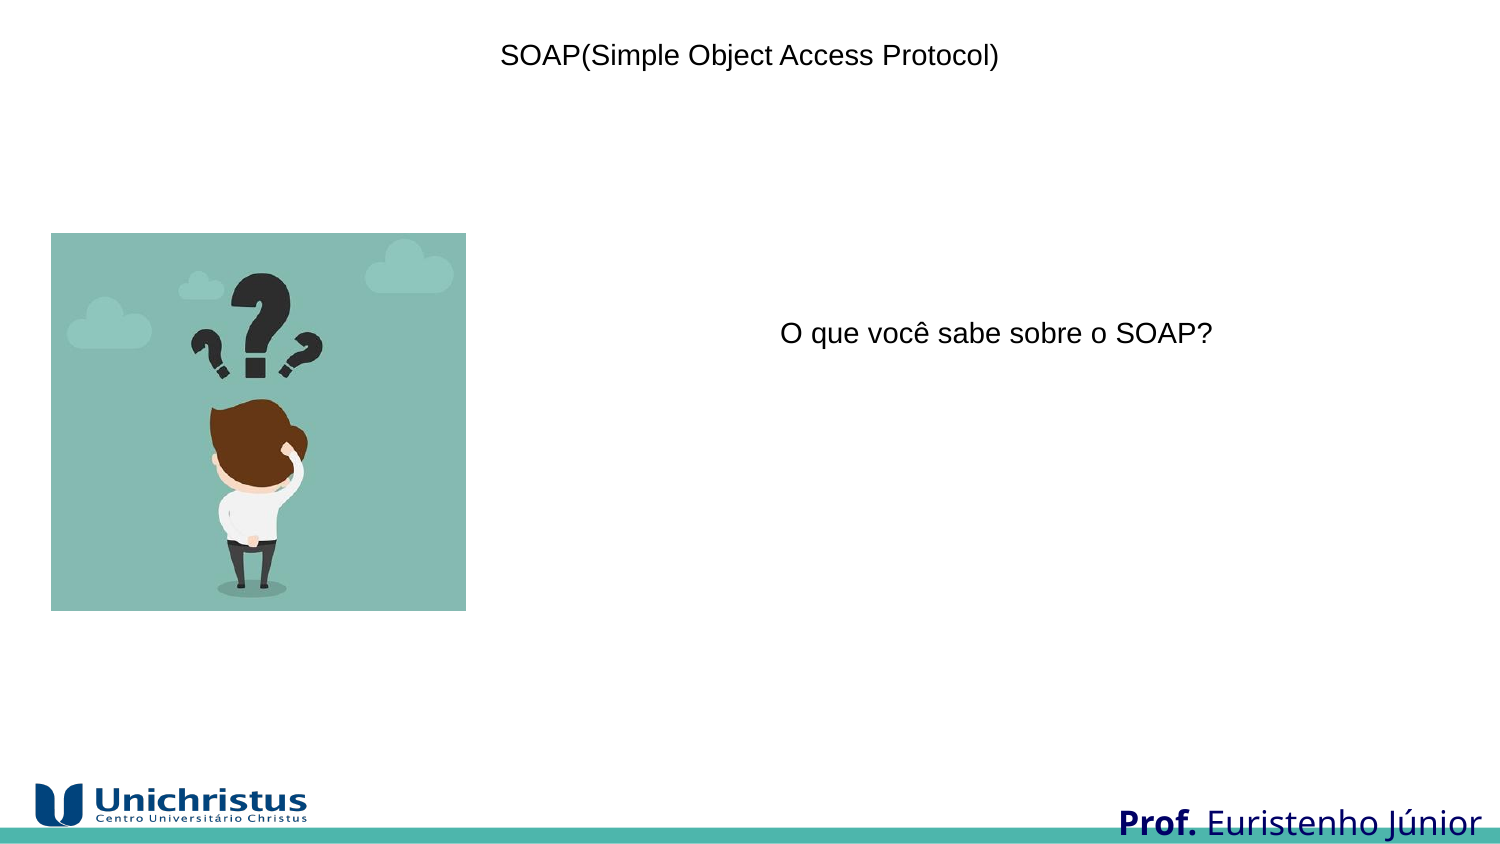

# SOAP(Simple Object Access Protocol)
O que você sabe sobre o SOAP?
Prof. Euristenho Júnior